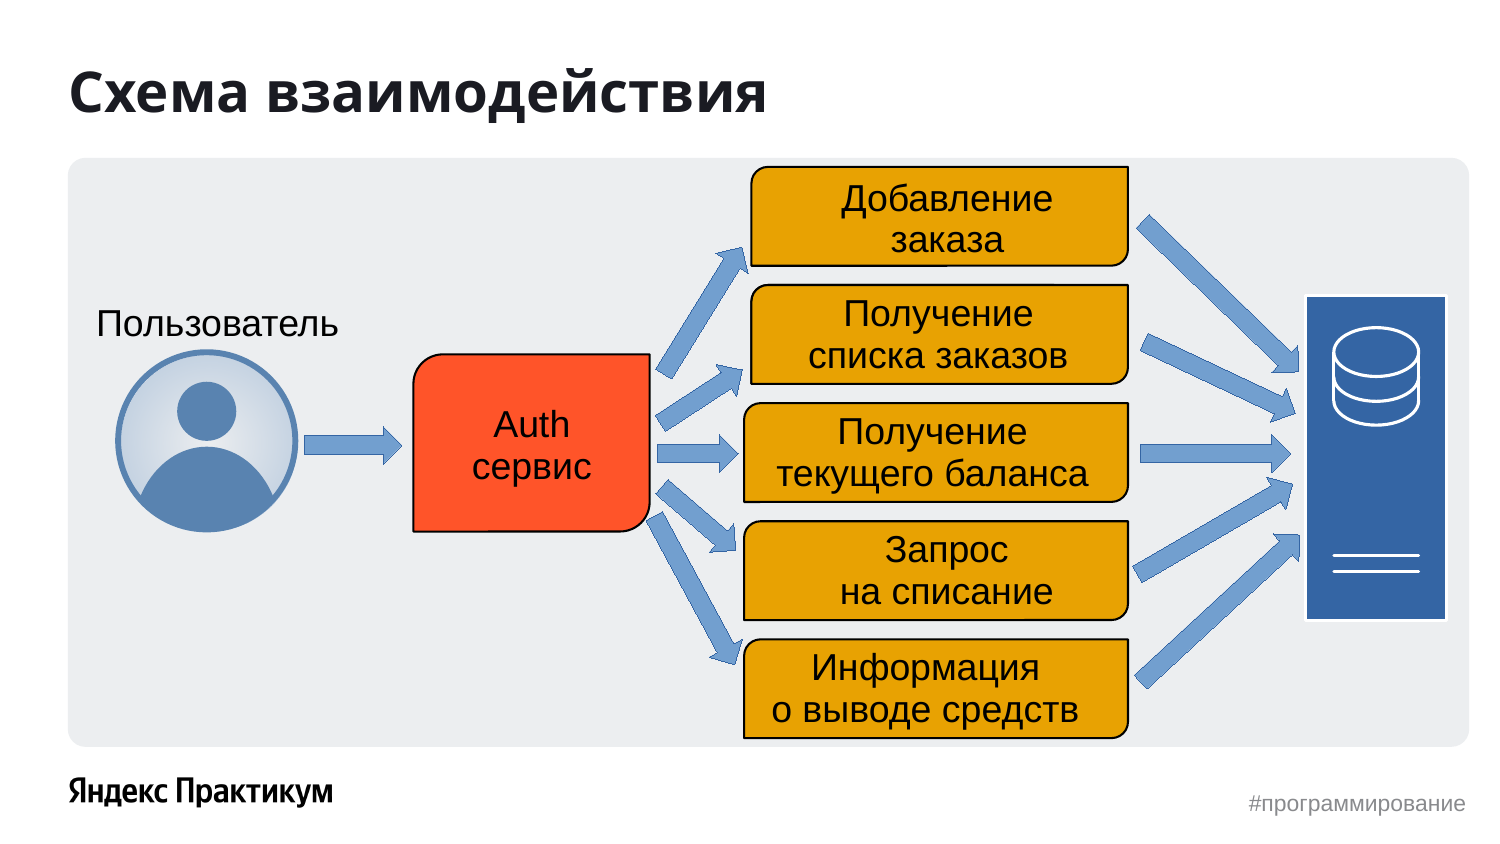

# Схема взаимодействия
Добавление
заказа
Получение
списка заказов
Получение
списка заказов
Пользователь
Auth
сервис
Получение
текущего баланса
Запрос
на списание
Информация
о выводе средств